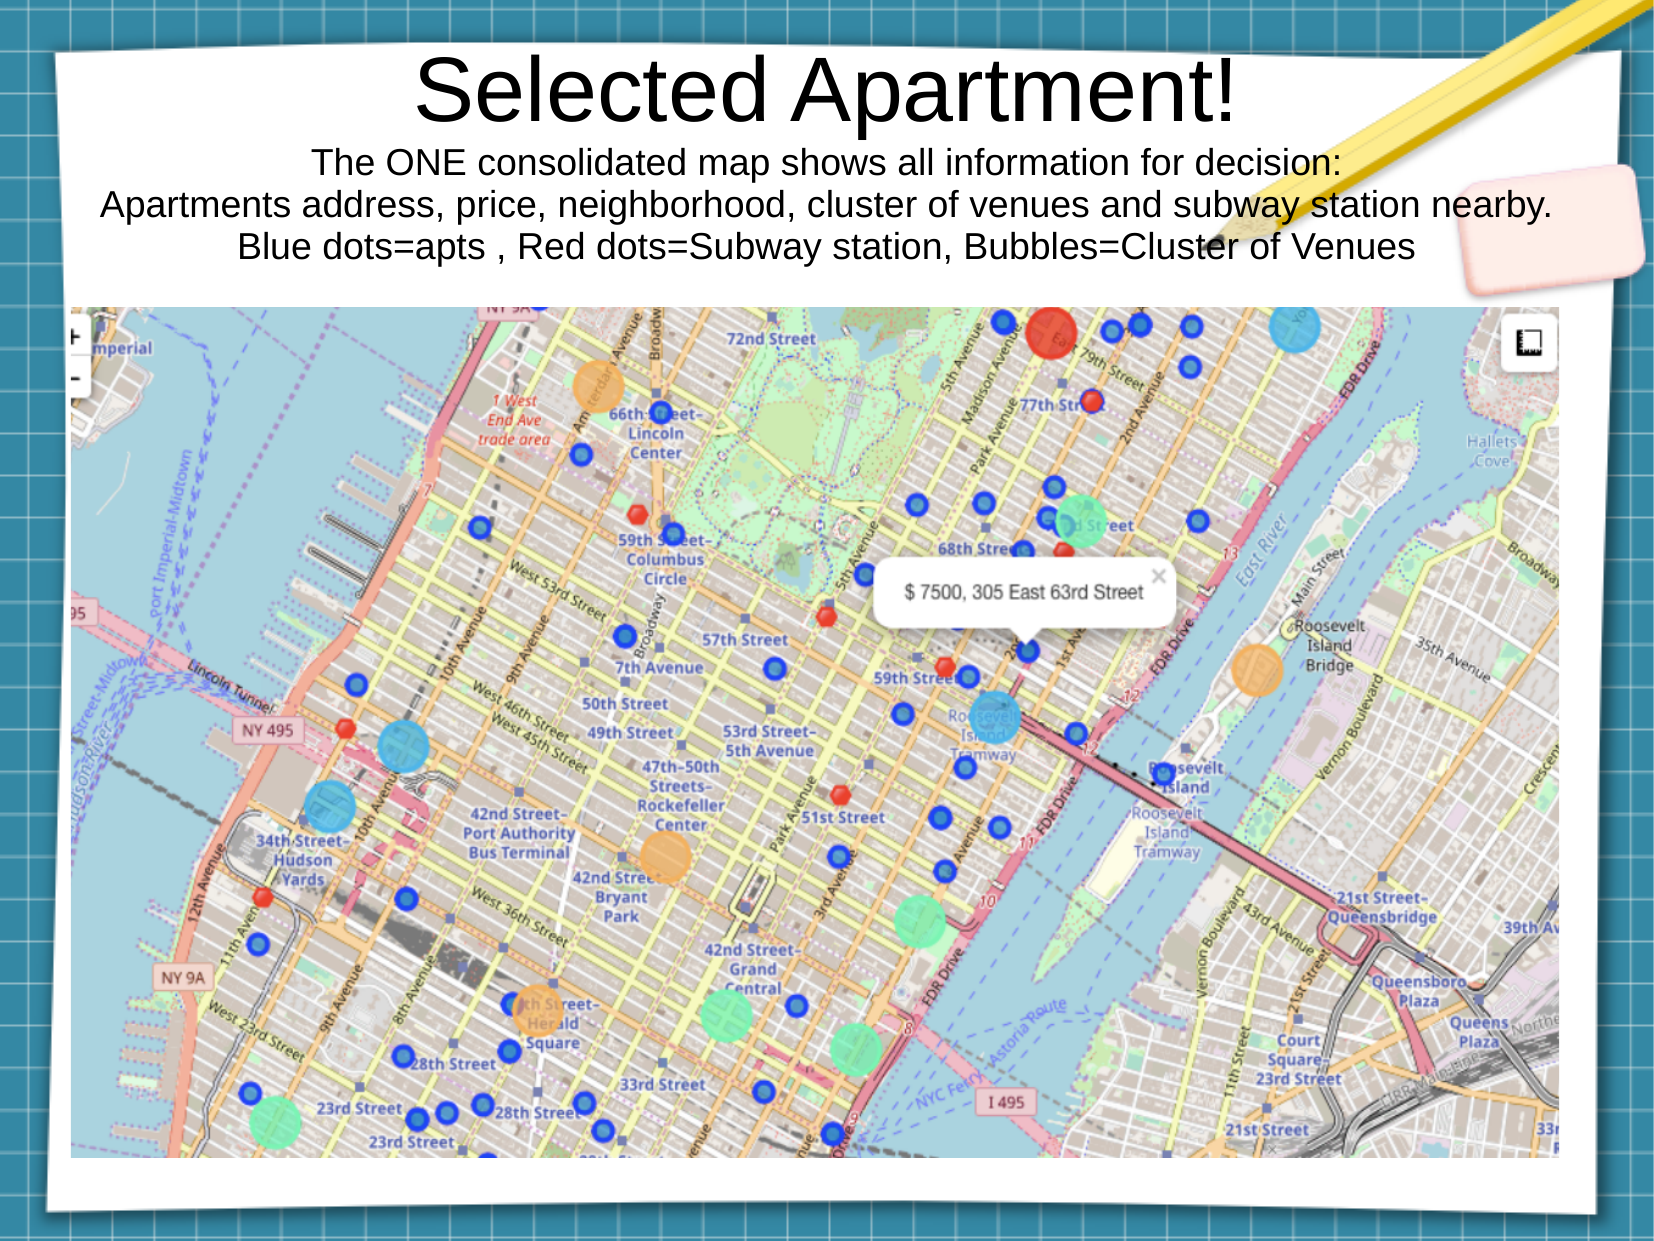

# Selected Apartment! The ONE consolidated map shows all information for decision: Apartments address, price, neighborhood, cluster of venues and subway station nearby. Blue dots=apts , Red dots=Subway station, Bubbles=Cluster of Venues